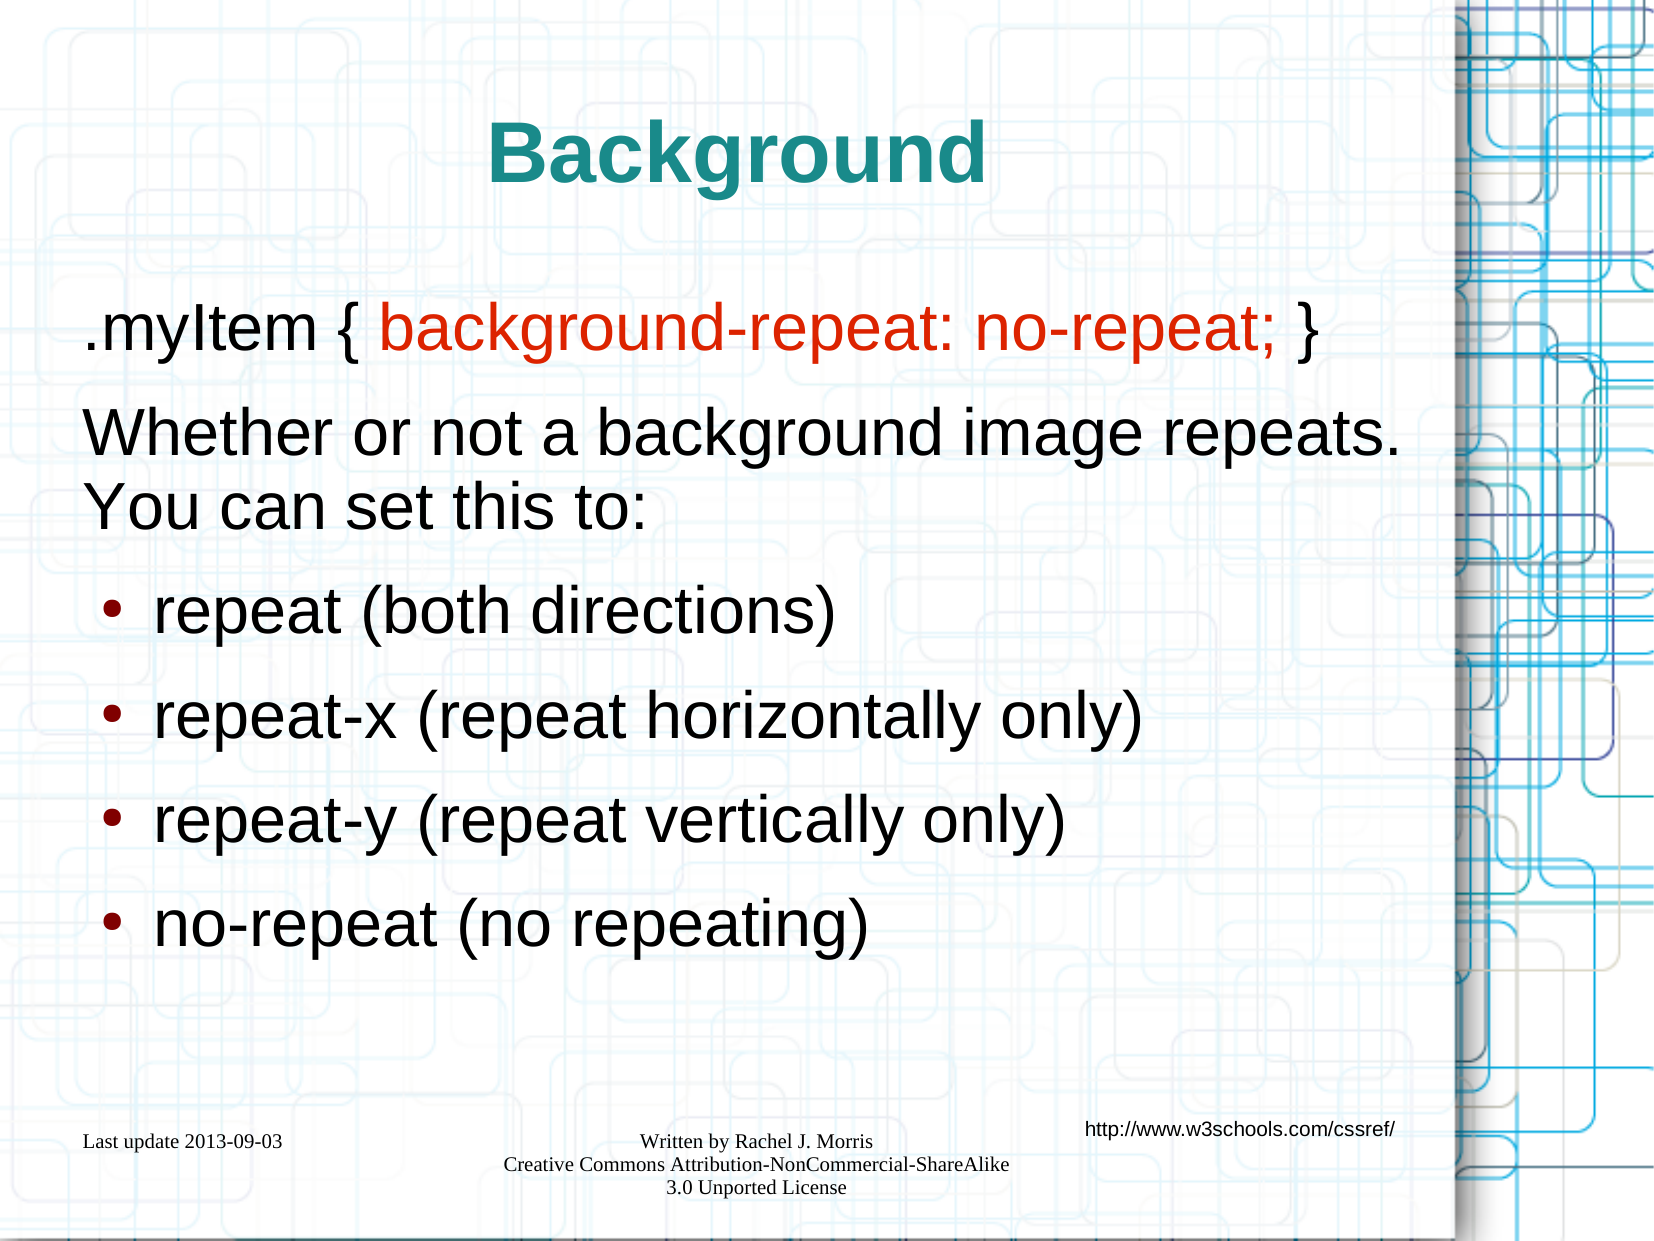

# Background
.myItem { background-repeat: no-repeat; }
Whether or not a background image repeats. You can set this to:
repeat (both directions)
repeat-x (repeat horizontally only)
repeat-y (repeat vertically only)
no-repeat (no repeating)
http://www.w3schools.com/cssref/